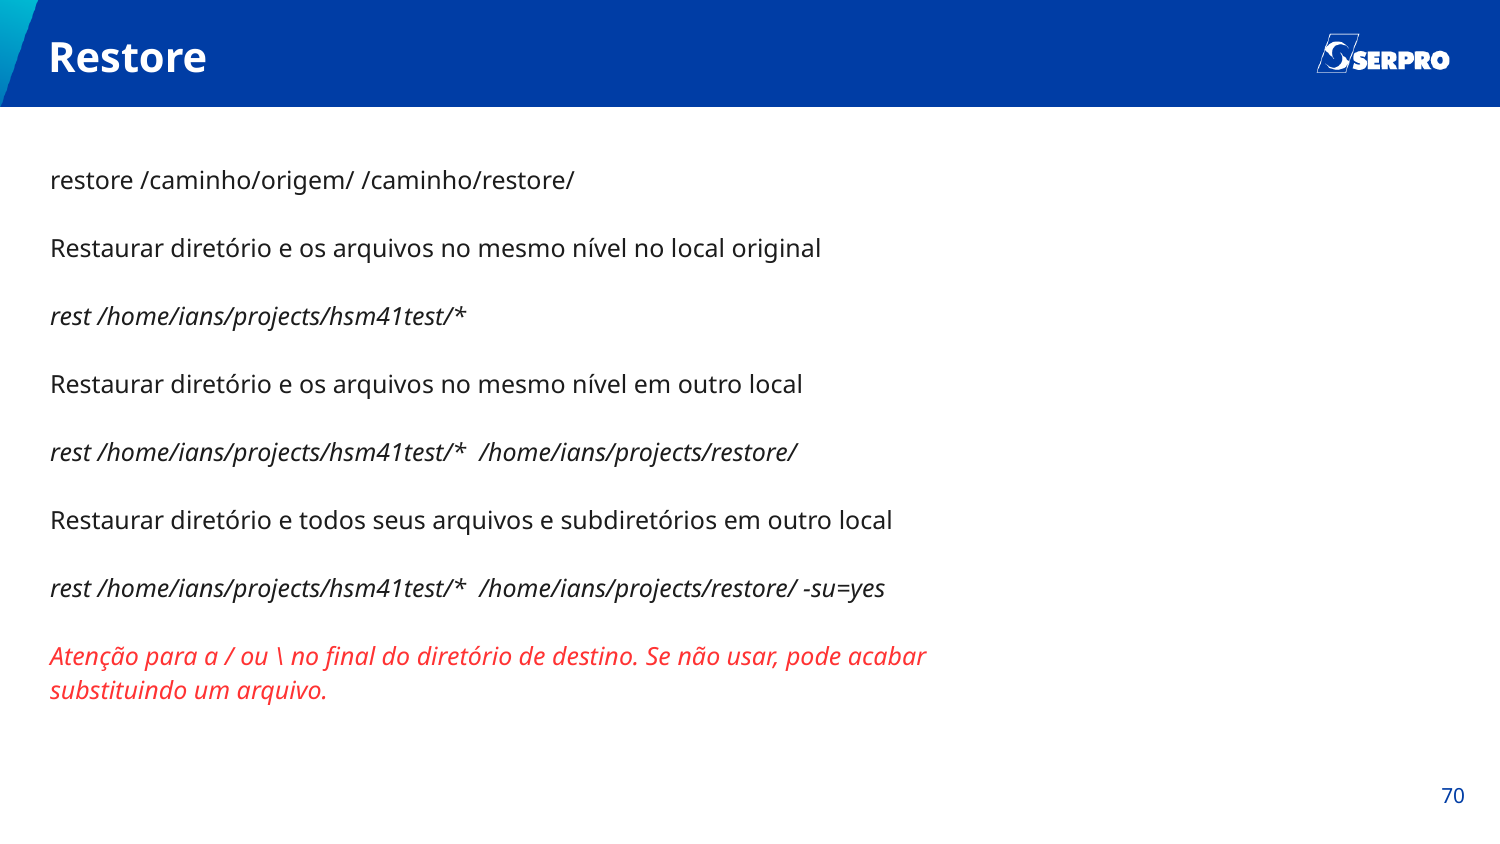

# Restore
restore /caminho/origem/ /caminho/restore/
Restaurar diretório e os arquivos no mesmo nível no local original
rest /home/ians/projects/hsm41test/*
Restaurar diretório e os arquivos no mesmo nível em outro local
rest /home/ians/projects/hsm41test/* /home/ians/projects/restore/
Restaurar diretório e todos seus arquivos e subdiretórios em outro local
rest /home/ians/projects/hsm41test/* /home/ians/projects/restore/ -su=yes
Atenção para a / ou \ no final do diretório de destino. Se não usar, pode acabar
substituindo um arquivo.